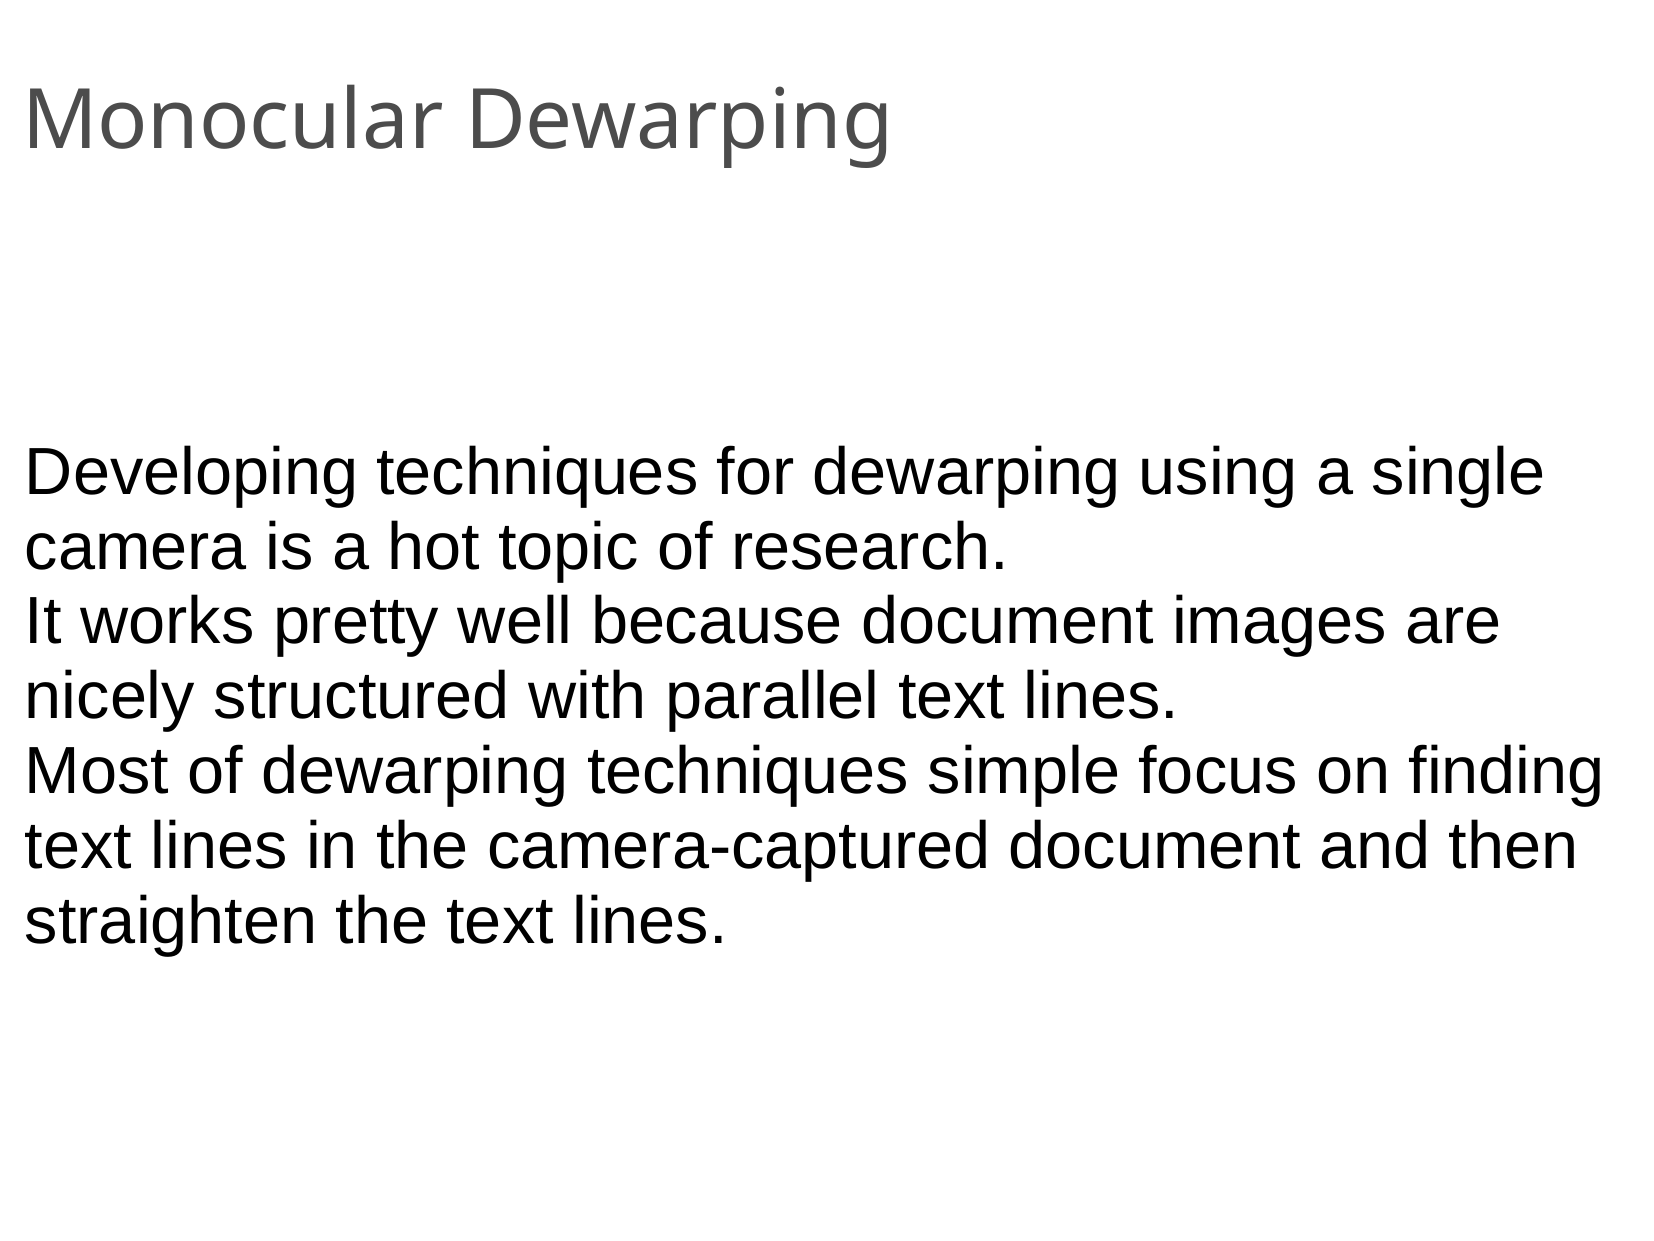

# Monocular Dewarping
Developing techniques for dewarping using a single camera is a hot topic of research.
It works pretty well because document images are nicely structured with parallel text lines.
Most of dewarping techniques simple focus on finding text lines in the camera-captured document and then straighten the text lines.